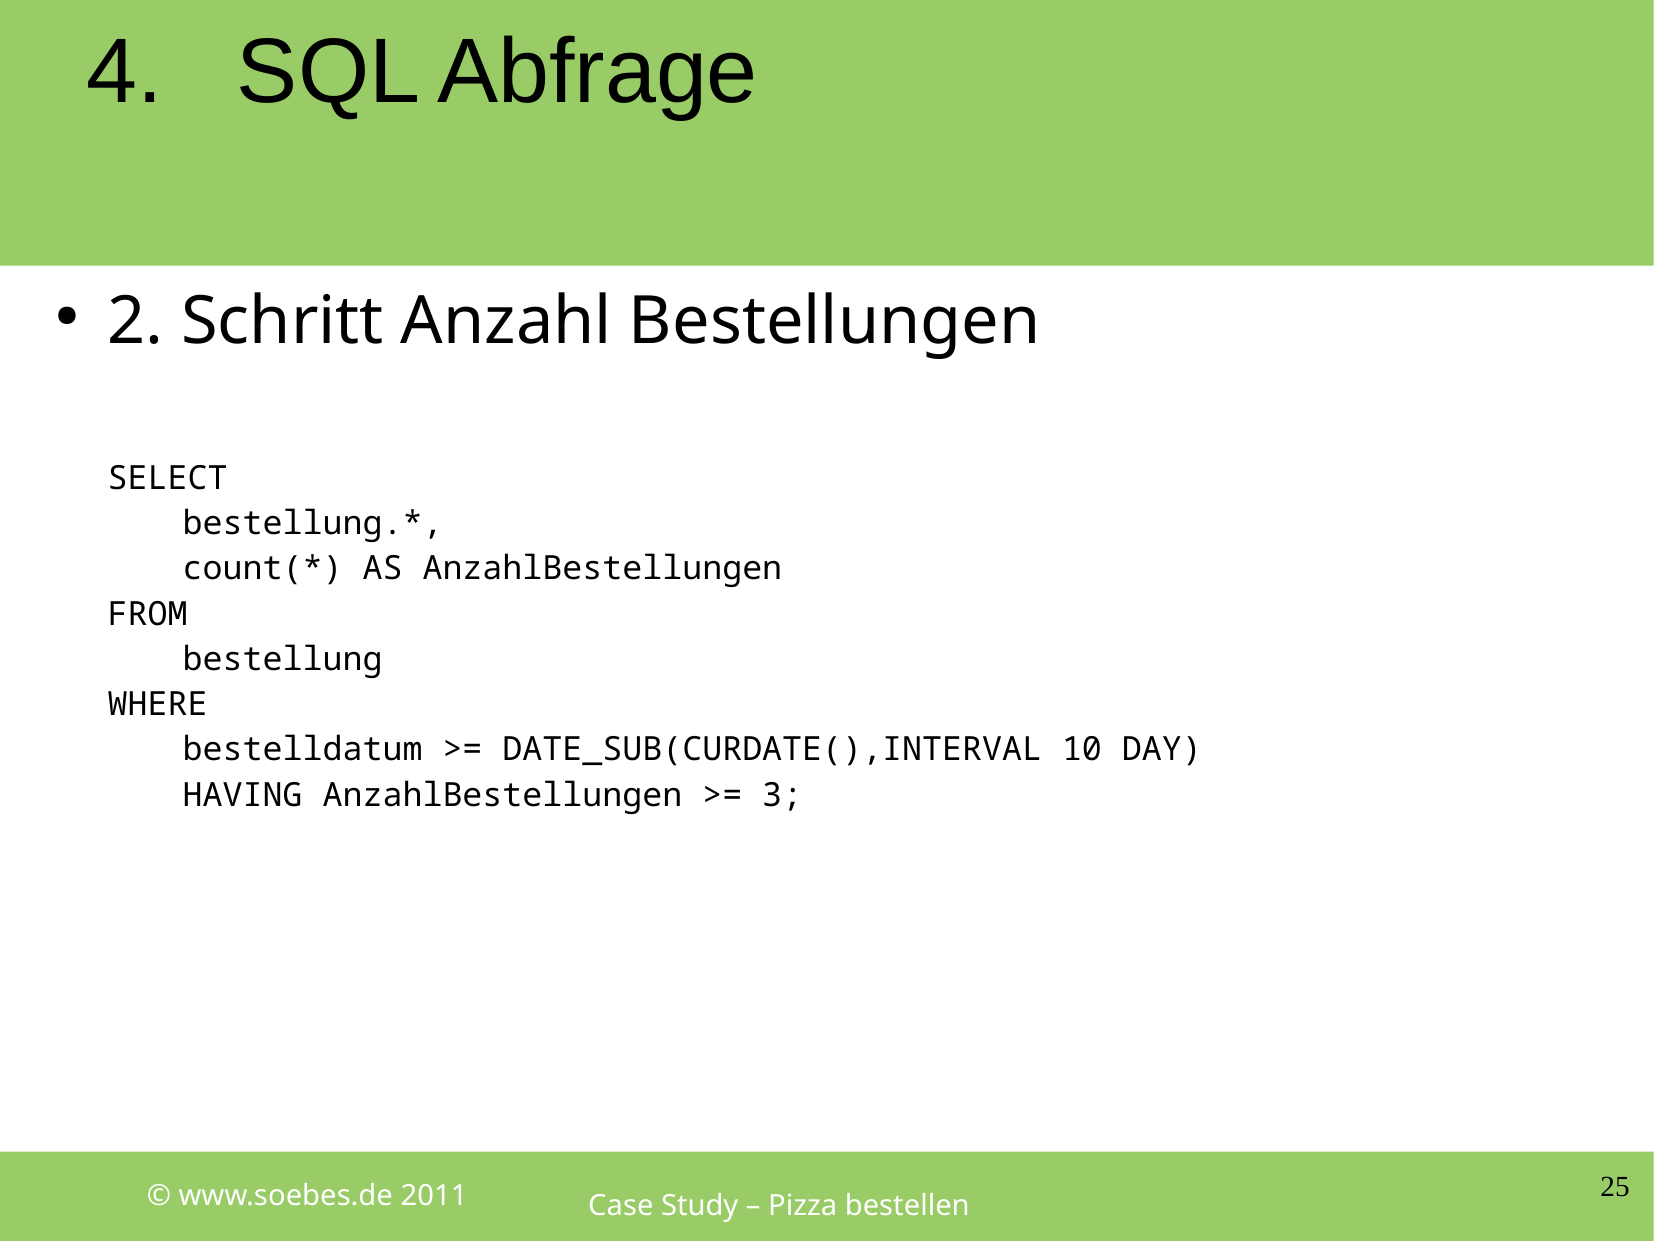

# 4.	SQL Abfrage
2. Schritt Anzahl Bestellungen
SELECT
	bestellung.*,
	count(*) AS AnzahlBestellungen
FROM
	bestellung
WHERE
	bestelldatum >= DATE_SUB(CURDATE(),INTERVAL 10 DAY)
	HAVING AnzahlBestellungen >= 3;
25